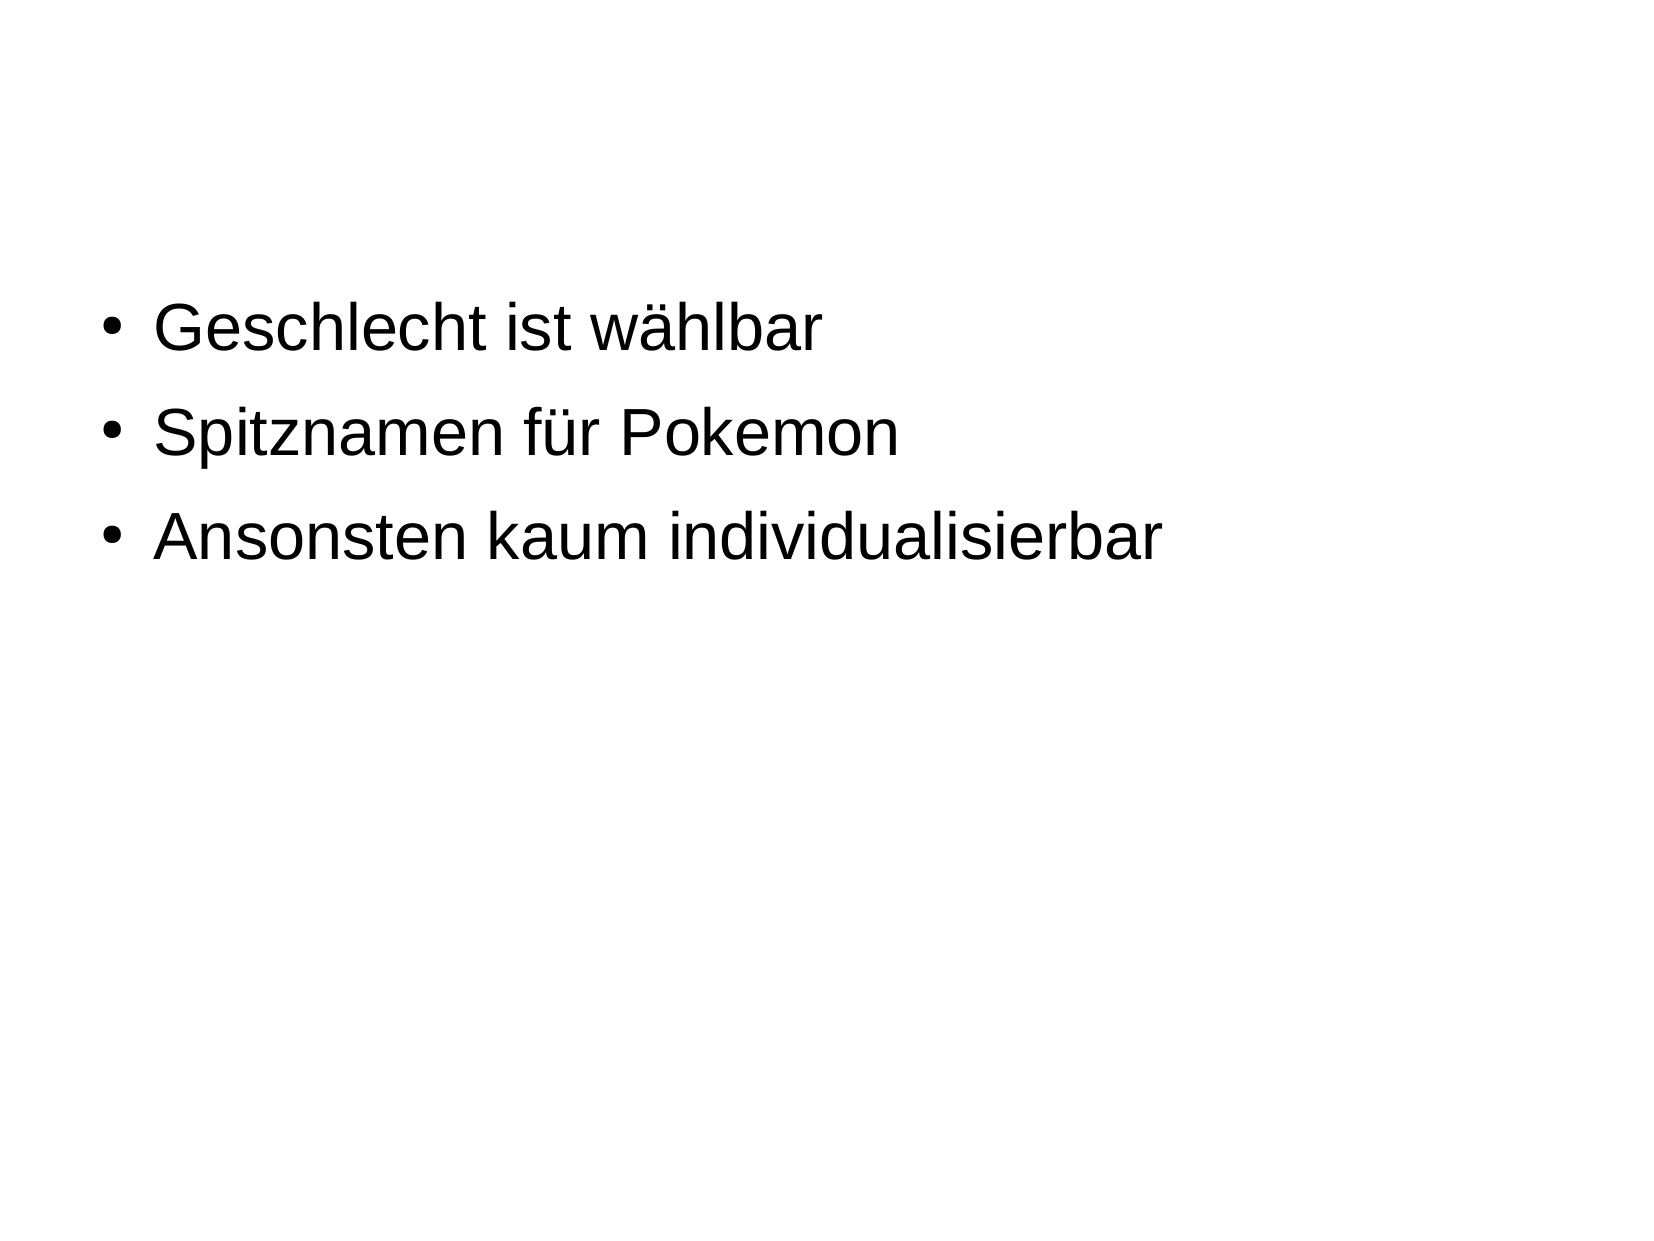

#
Geschlecht ist wählbar
Spitznamen für Pokemon
Ansonsten kaum individualisierbar